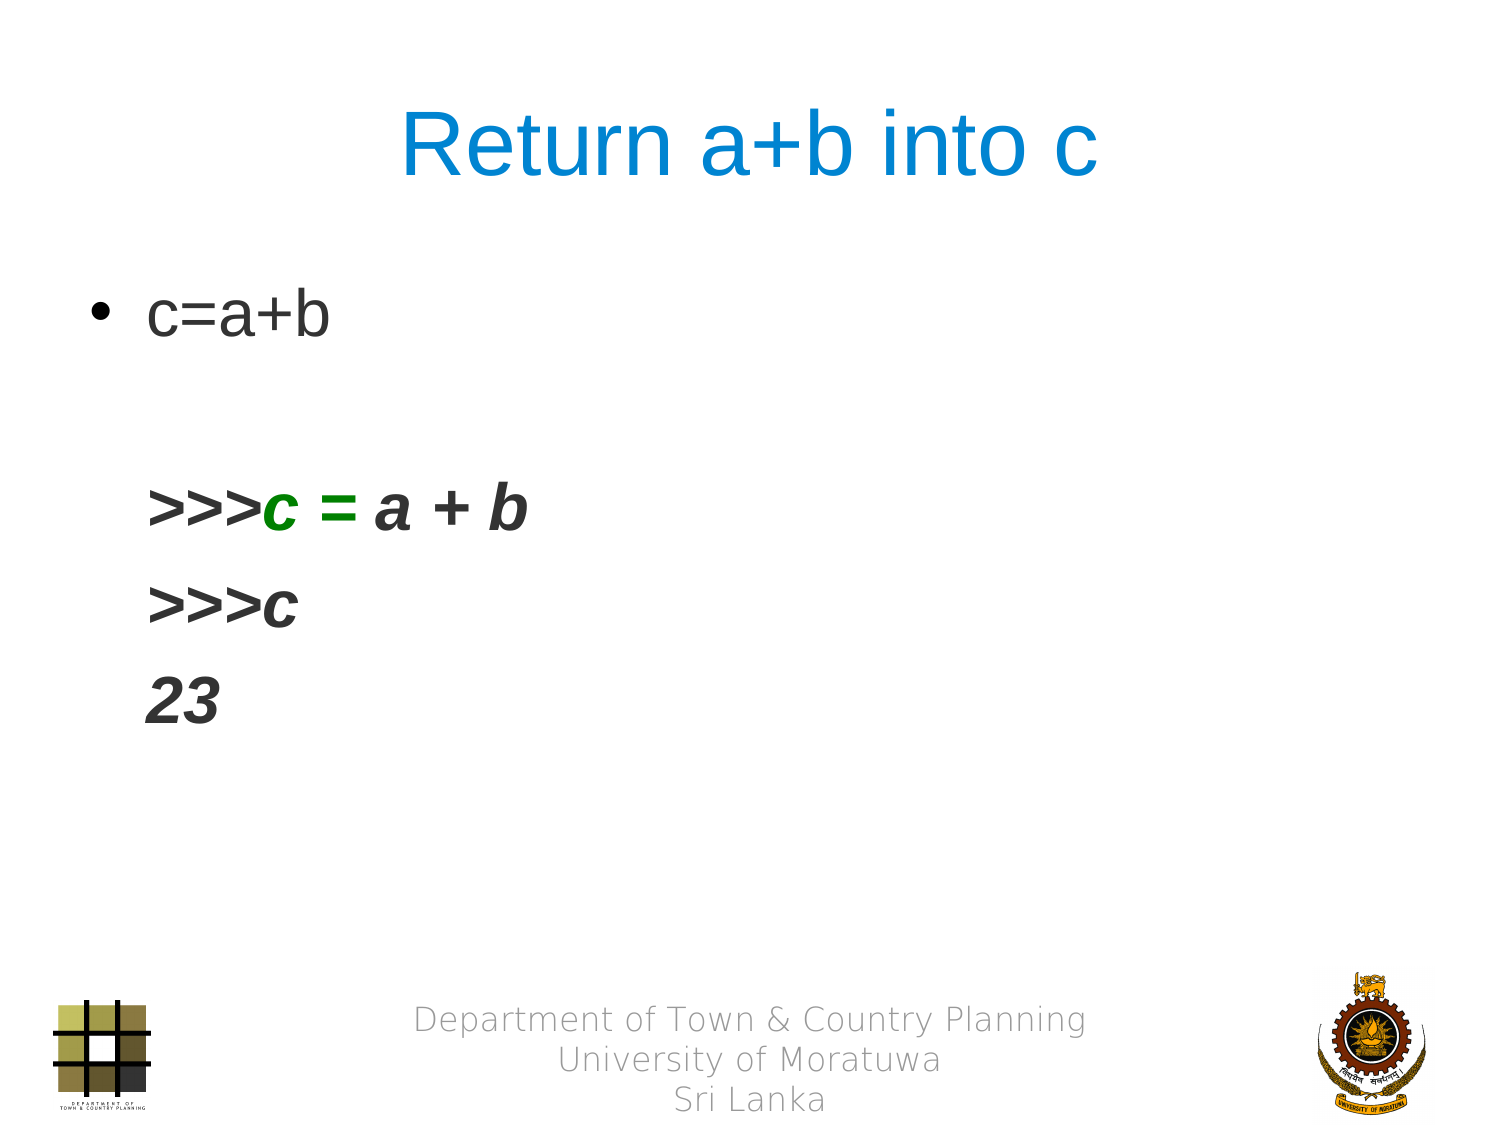

# Return a+b into c
c=a+b
>>>c = a + b
>>>c
23